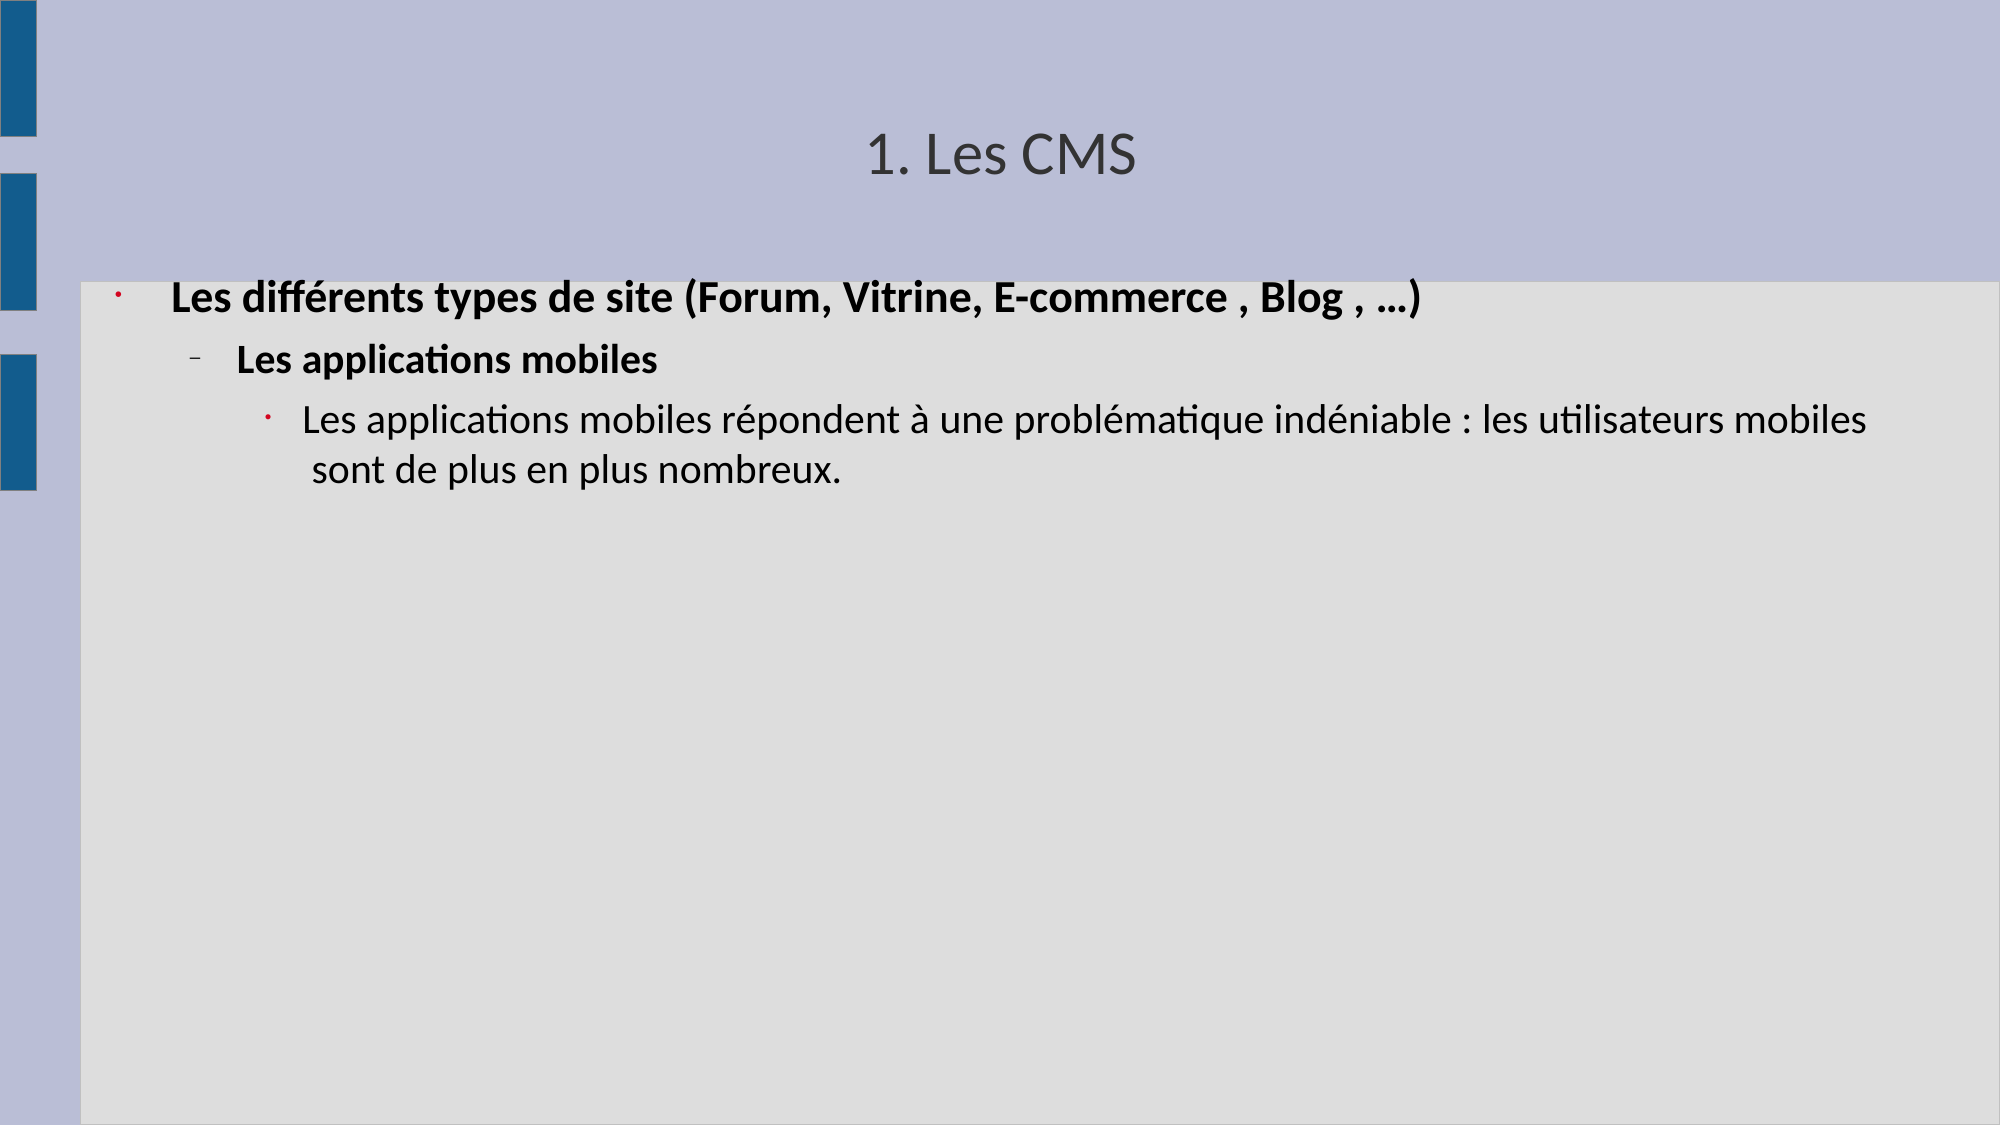

# 1. Les CMS
Les différents types de site (Forum, Vitrine, E-commerce , Blog , …)
Les applications mobiles
Les applications mobiles répondent à une problématique indéniable : les utilisateurs mobiles sont de plus en plus nombreux.